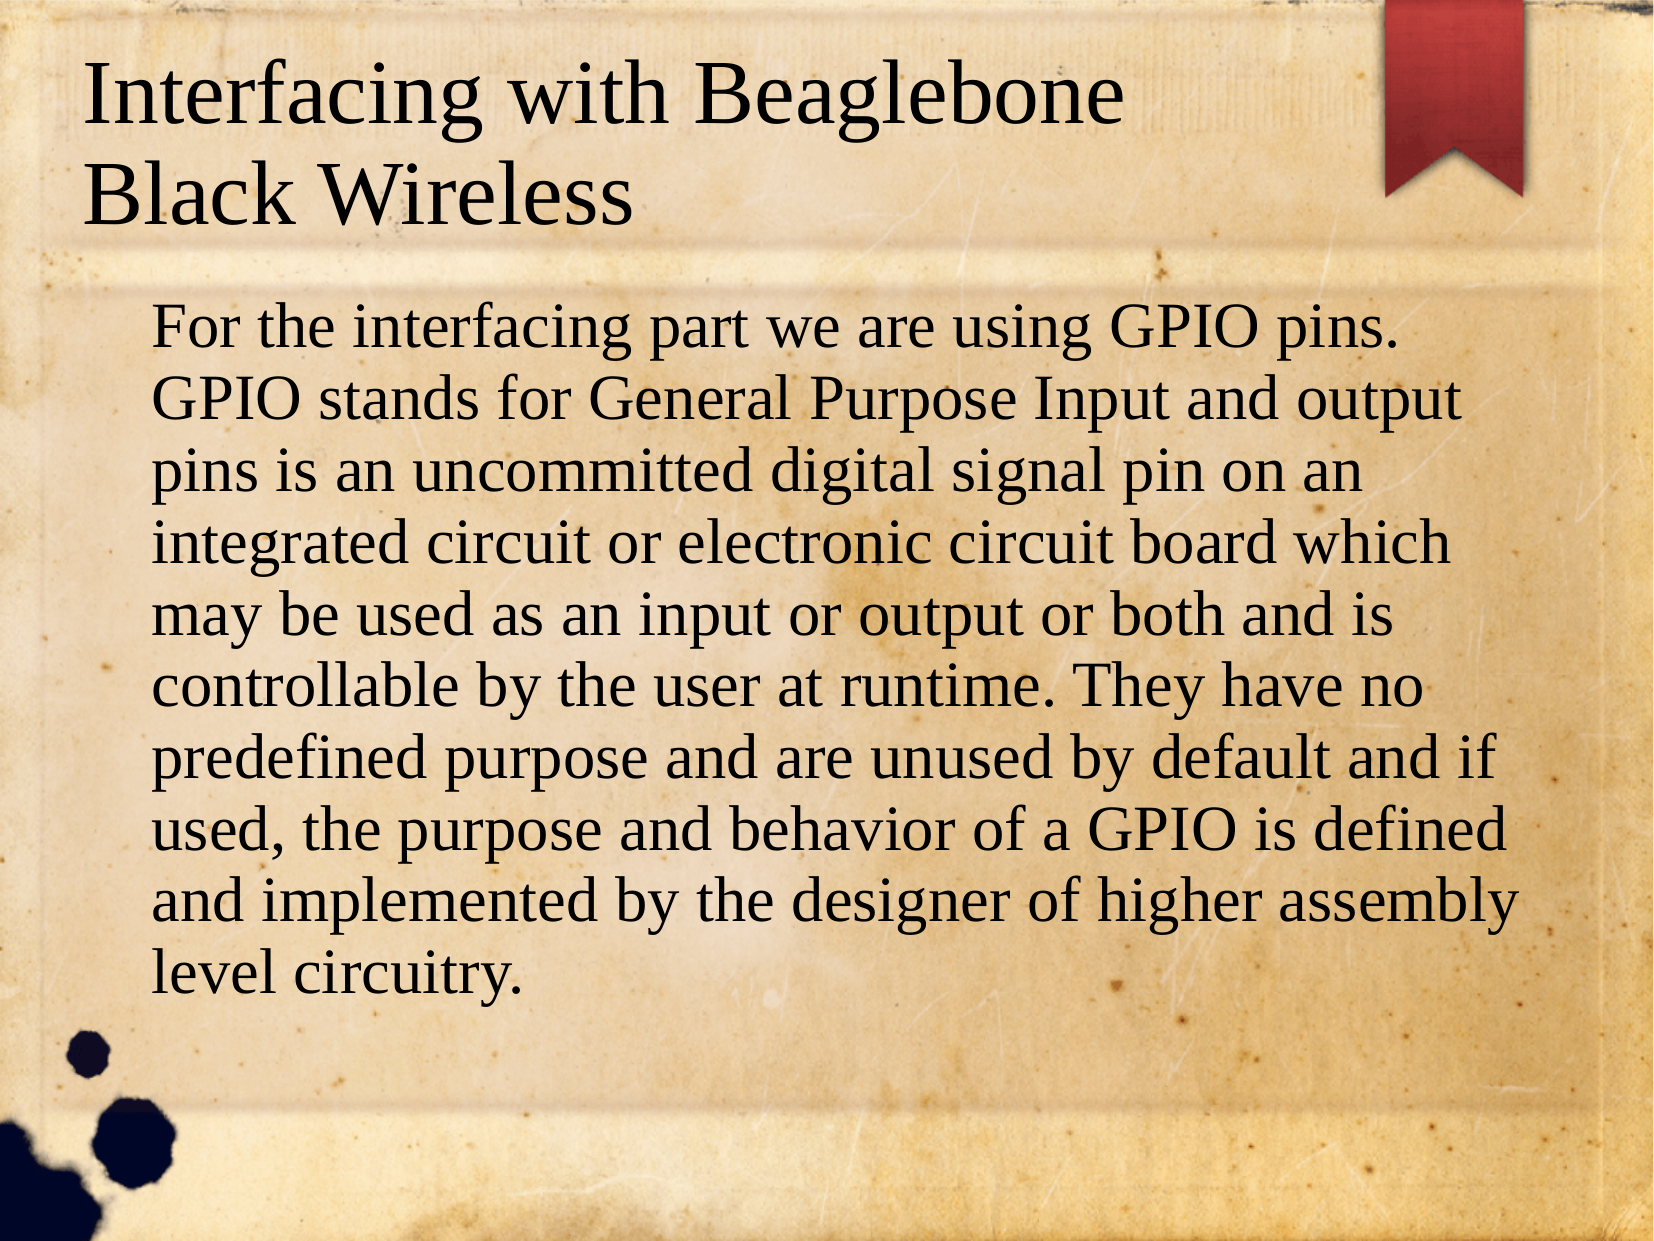

# Interfacing with Beaglebone Black Wireless
For the interfacing part we are using GPIO pins. GPIO stands for General Purpose Input and output pins is an uncommitted digital signal pin on an integrated circuit or electronic circuit board which may be used as an input or output or both and is controllable by the user at runtime. They have no predefined purpose and are unused by default and if used, the purpose and behavior of a GPIO is defined and implemented by the designer of higher assembly level circuitry.